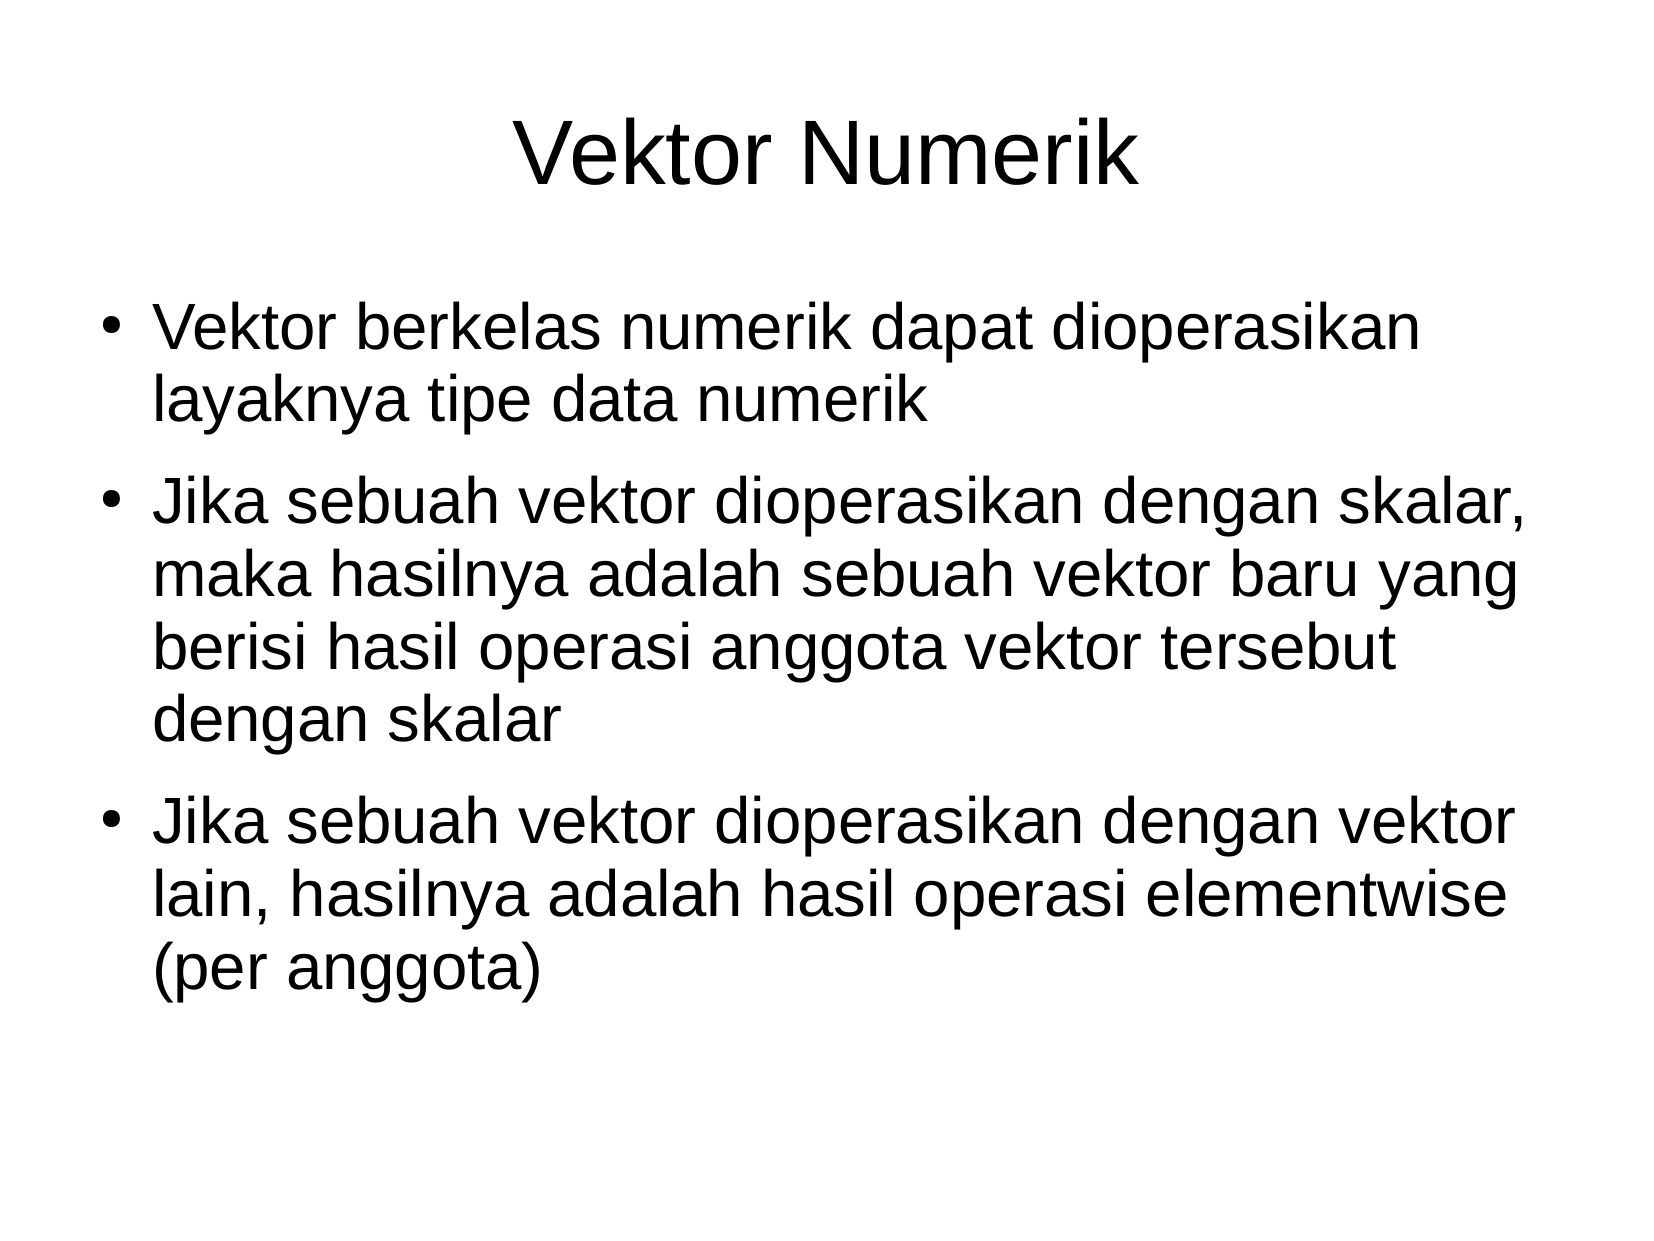

# Vektor Numerik
Vektor berkelas numerik dapat dioperasikan layaknya tipe data numerik
Jika sebuah vektor dioperasikan dengan skalar, maka hasilnya adalah sebuah vektor baru yang berisi hasil operasi anggota vektor tersebut dengan skalar
Jika sebuah vektor dioperasikan dengan vektor lain, hasilnya adalah hasil operasi elementwise (per anggota)